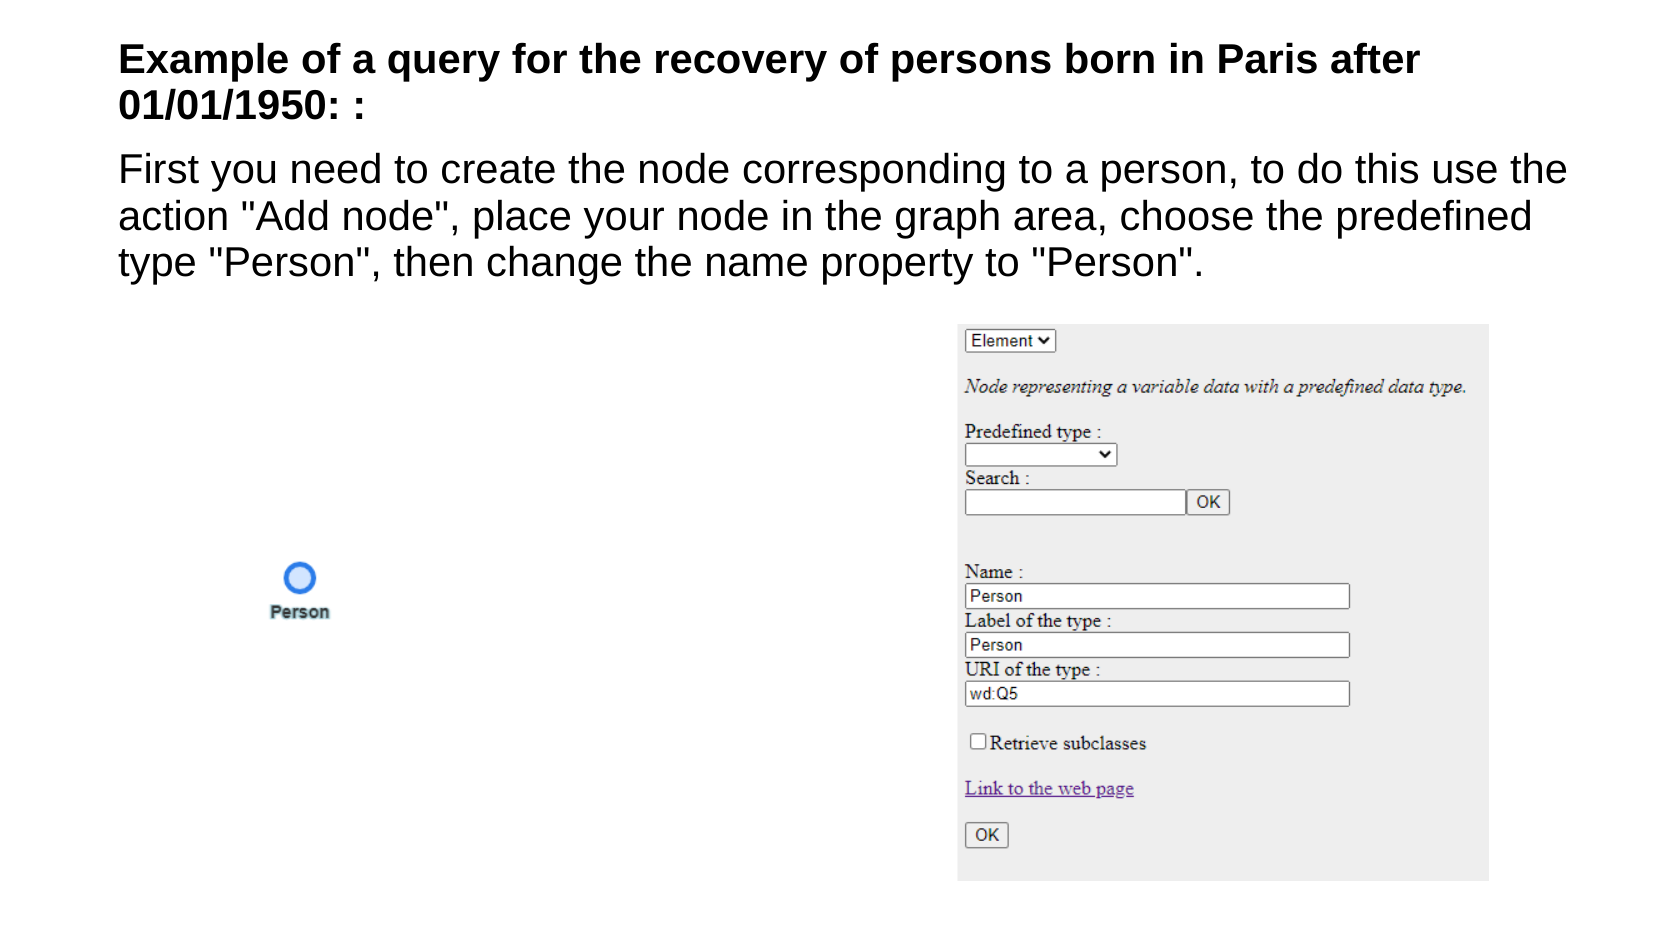

# Example of a query for the recovery of persons born in Paris after 01/01/1950: :
First you need to create the node corresponding to a person, to do this use the action "Add node", place your node in the graph area, choose the predefined type "Person", then change the name property to "Person".